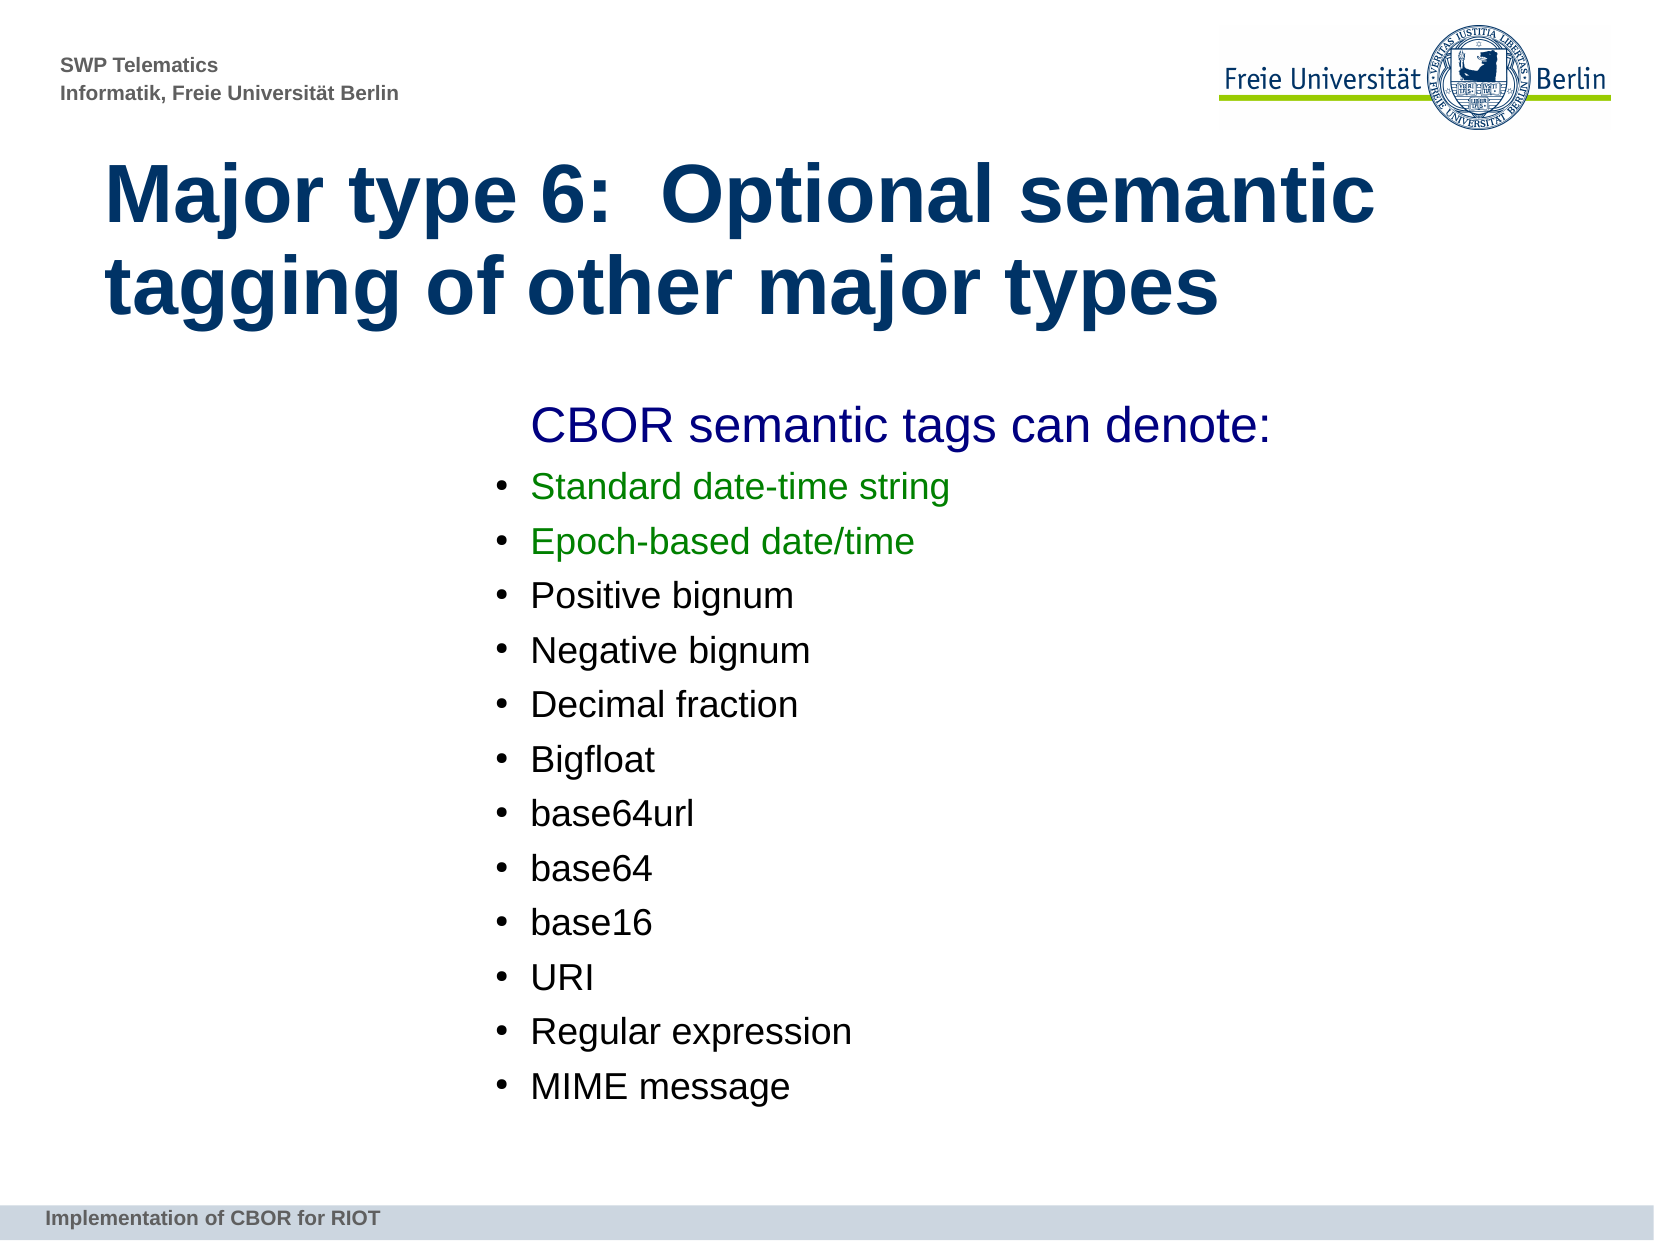

# Major type 6: Optional semantic tagging of other major types
CBOR semantic tags can denote:
Standard date-time string
Epoch-based date/time
Positive bignum
Negative bignum
Decimal fraction
Bigfloat
base64url
base64
base16
URI
Regular expression
MIME message